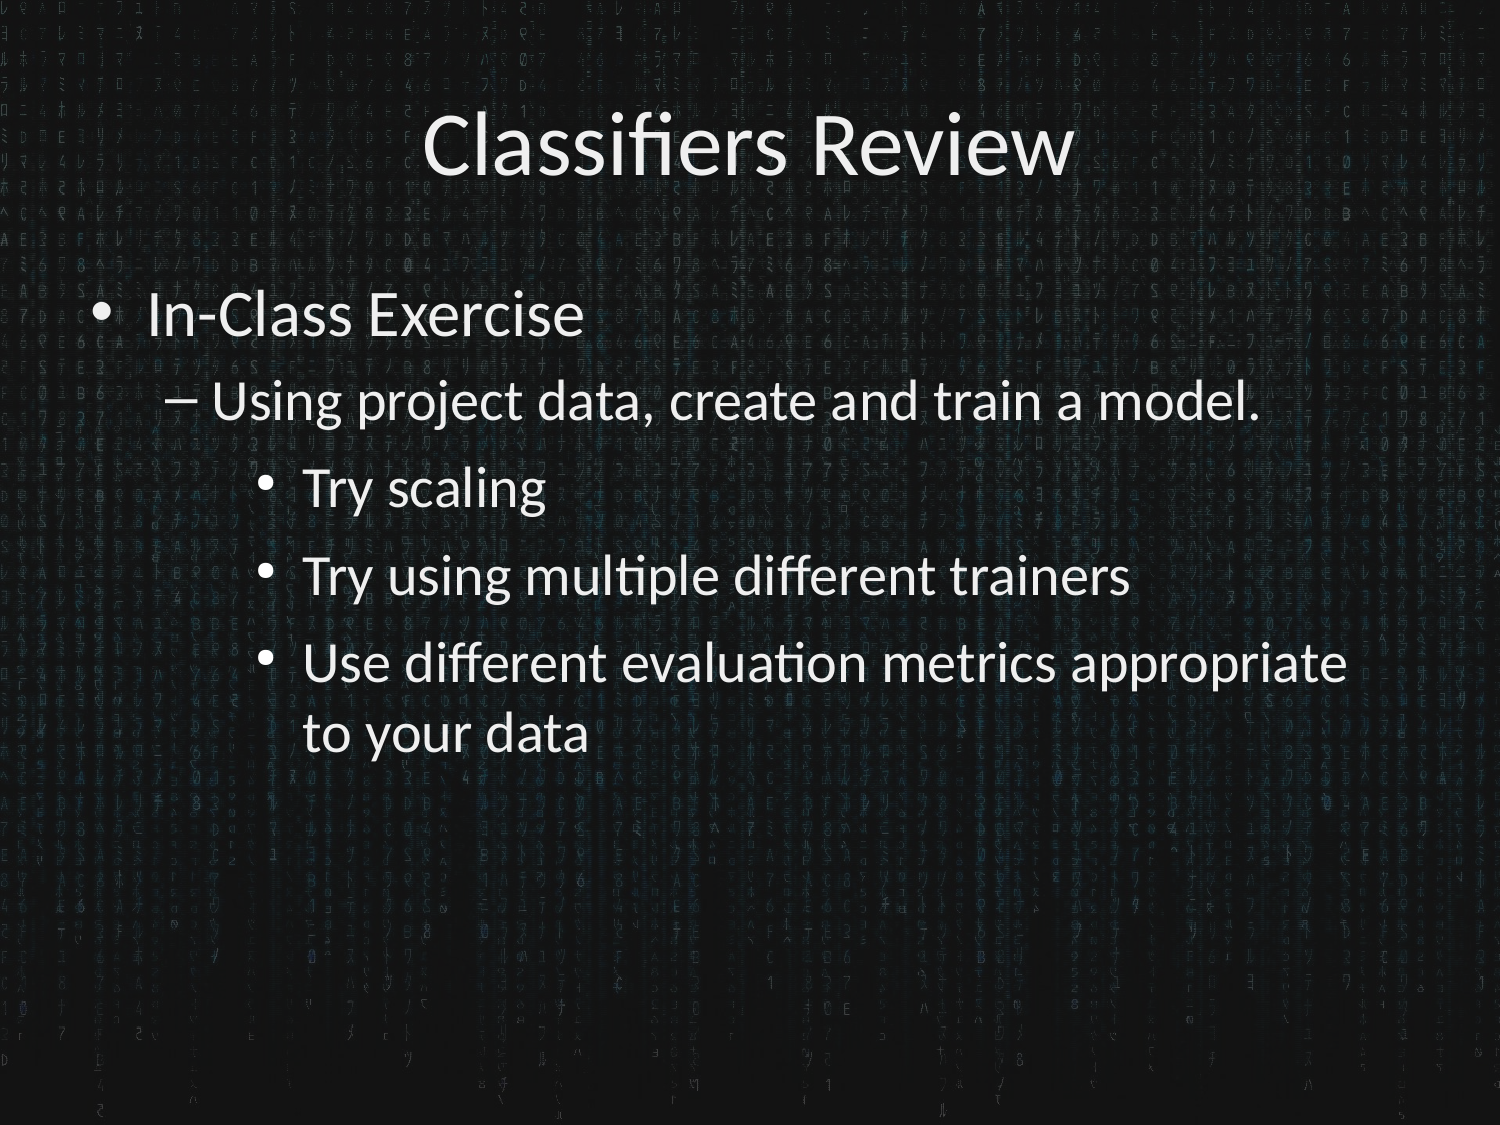

# Classifiers Review
In-Class Exercise
Using project data, create and train a model.
Try scaling
Try using multiple different trainers
Use different evaluation metrics appropriate to your data